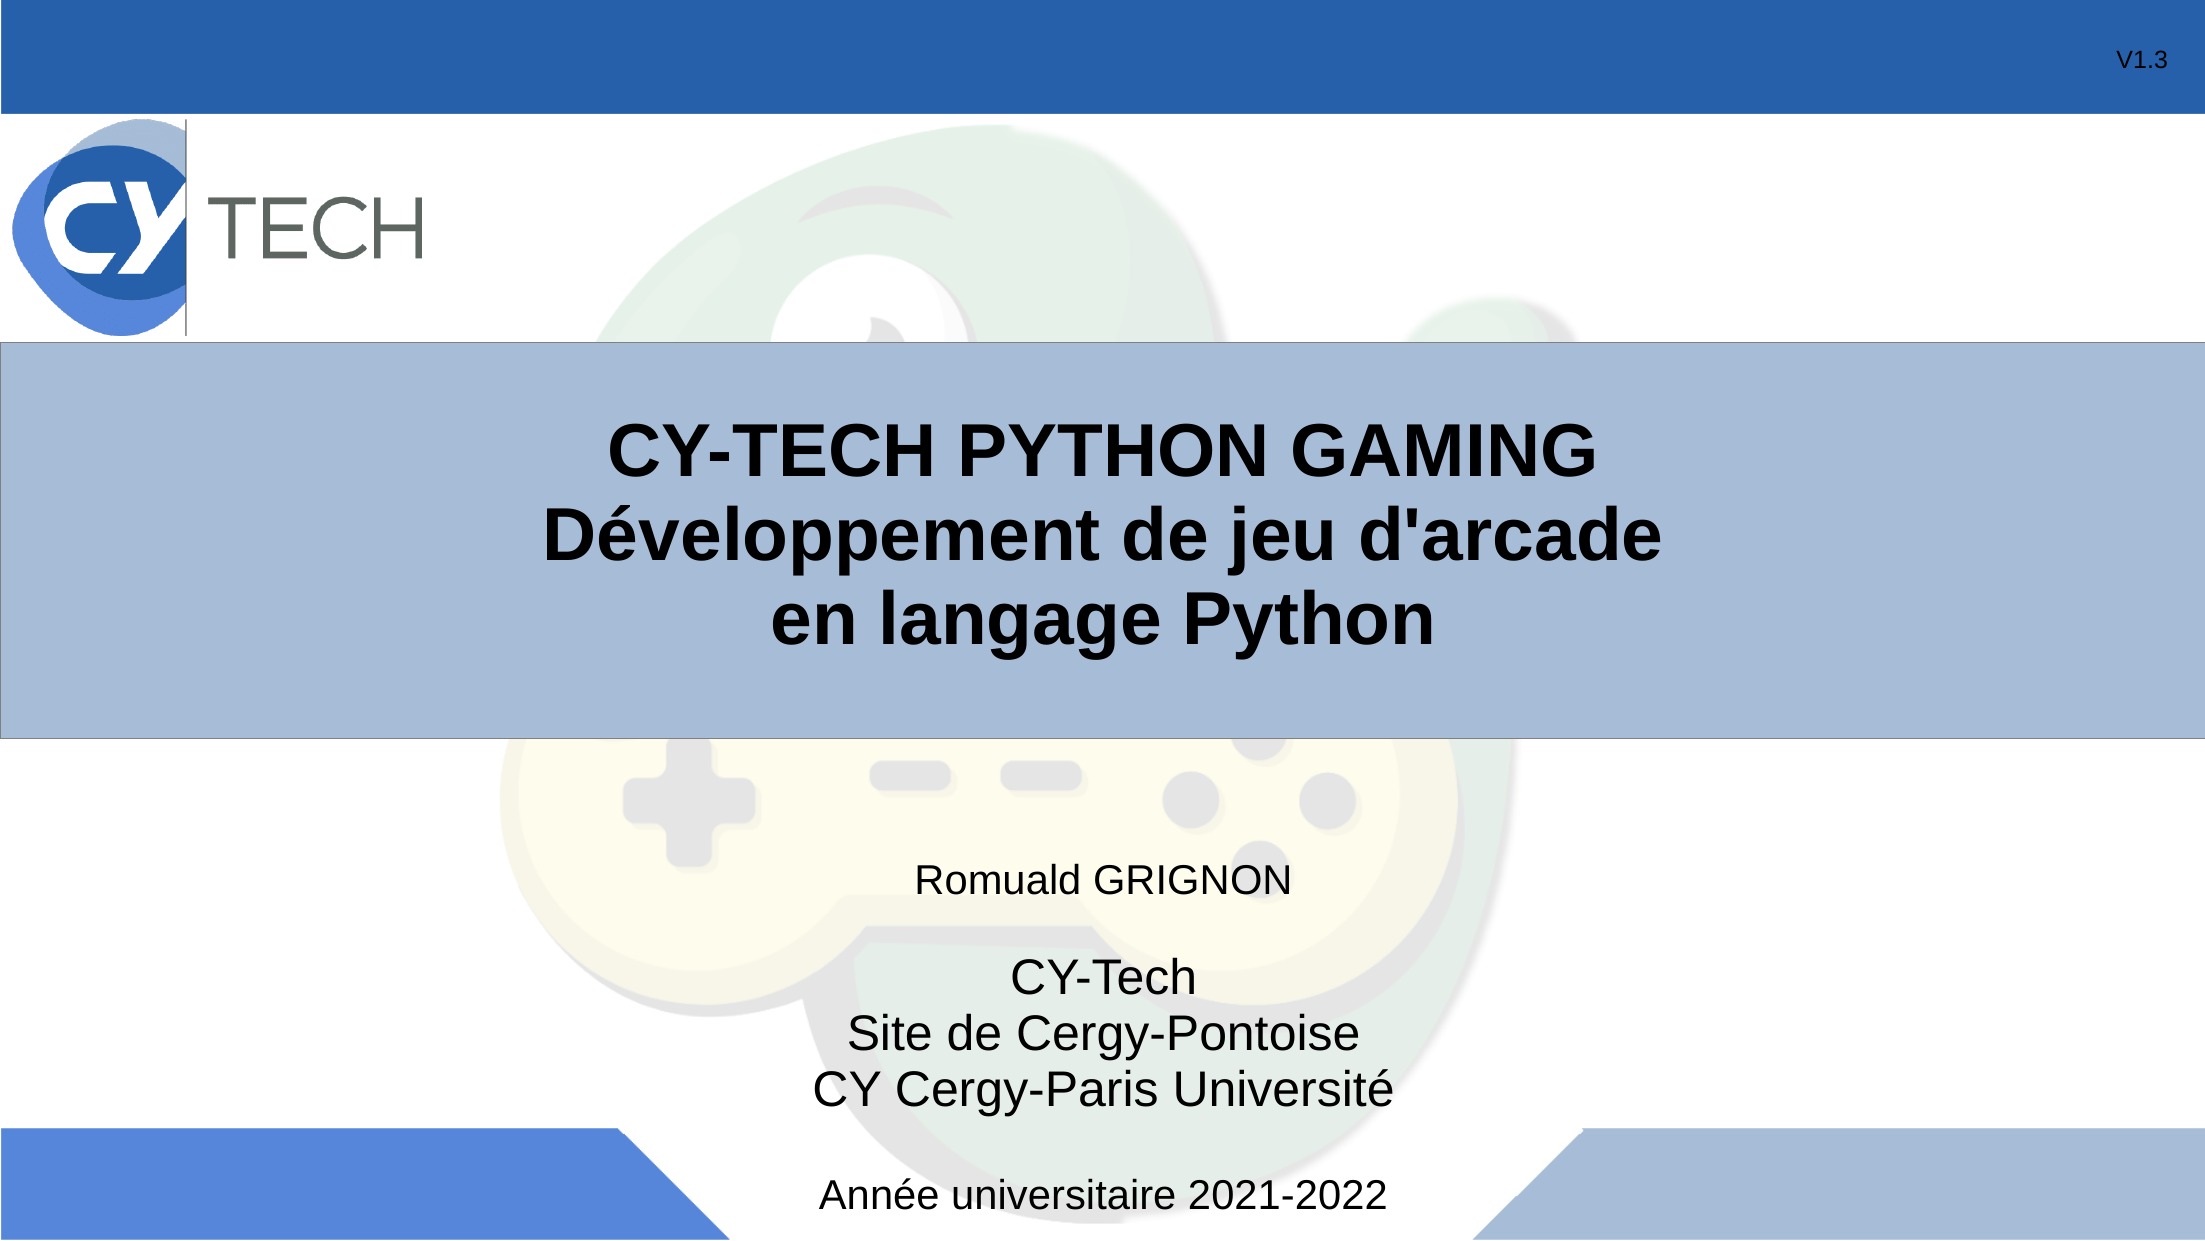

# V1.3
CY-TECH PYTHON GAMING
Développement de jeu d'arcade
en langage Python
Romuald GRIGNON
CY-Tech
Site de Cergy-Pontoise
CY Cergy-Paris Université
Année universitaire 2021-2022